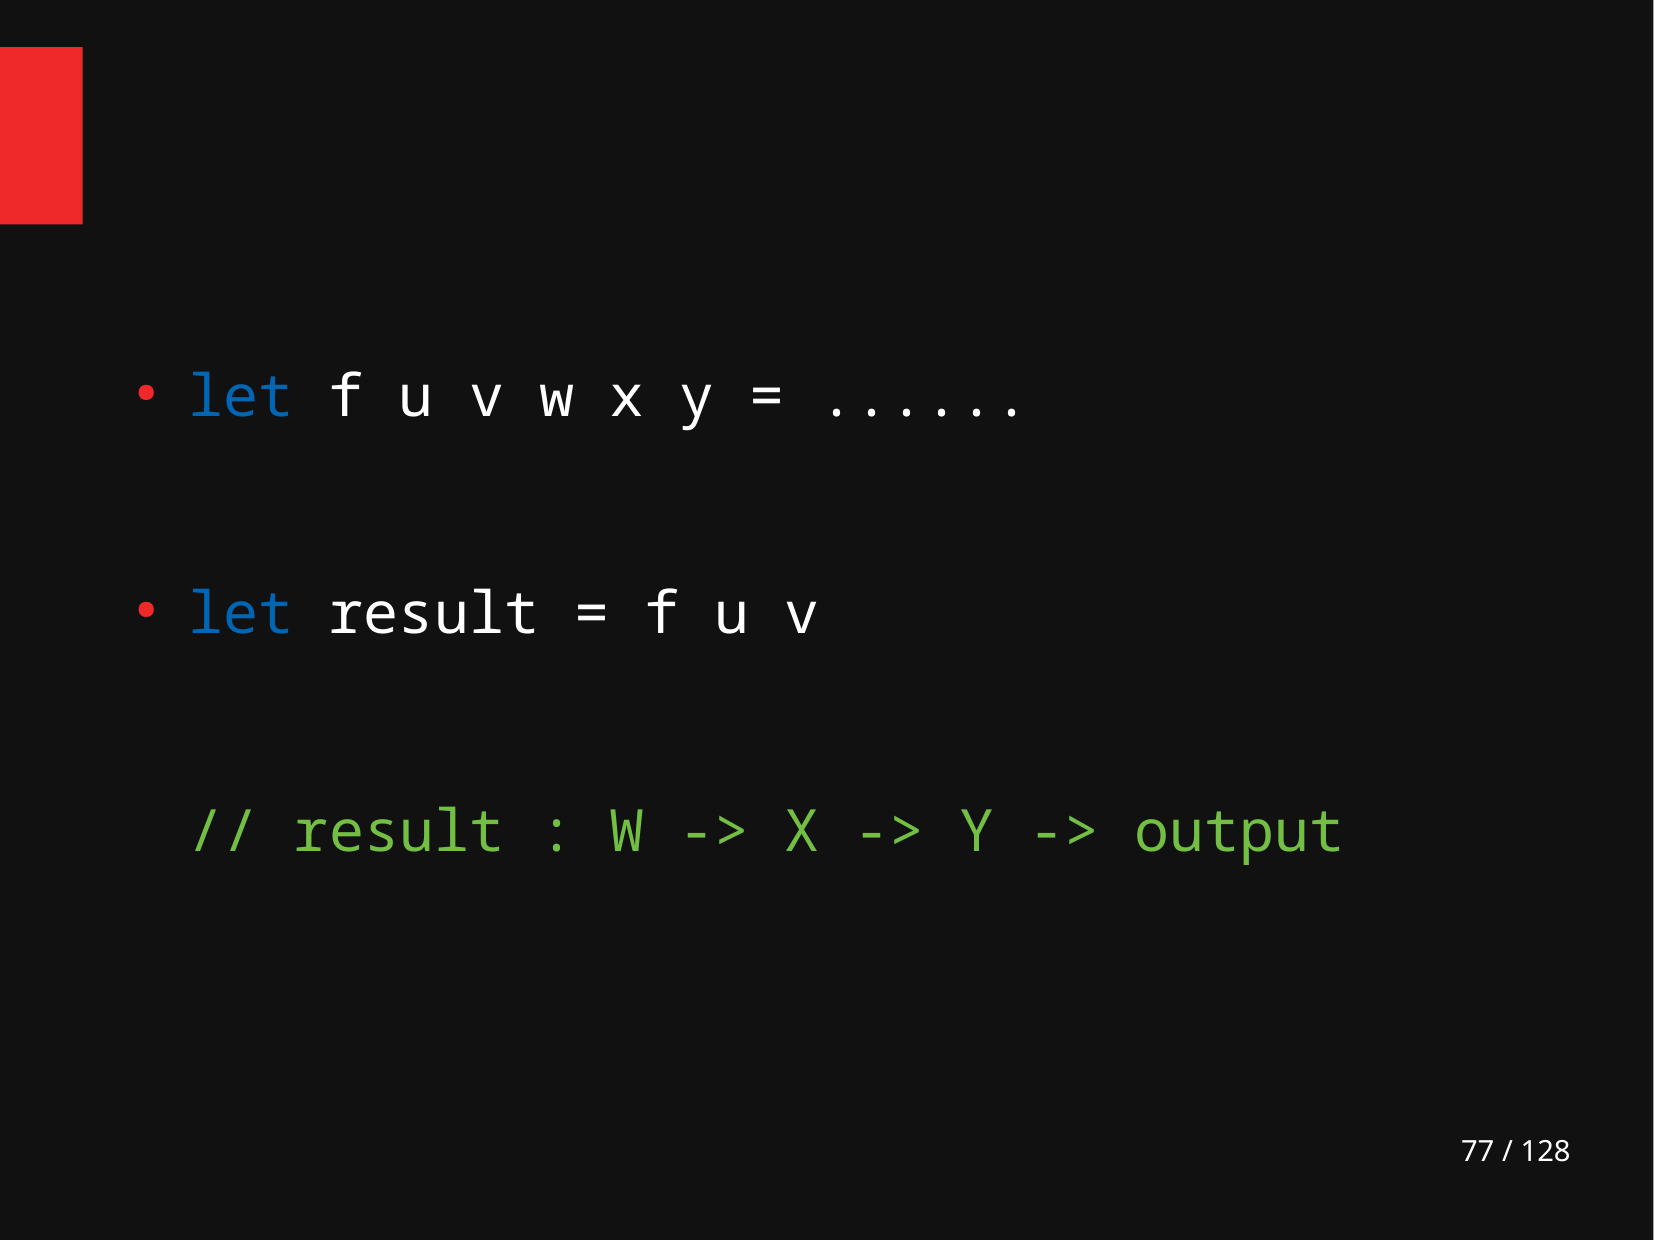

# let f u v w x y = ......
let result = f u v
// result : W -> X -> Y -> output
77